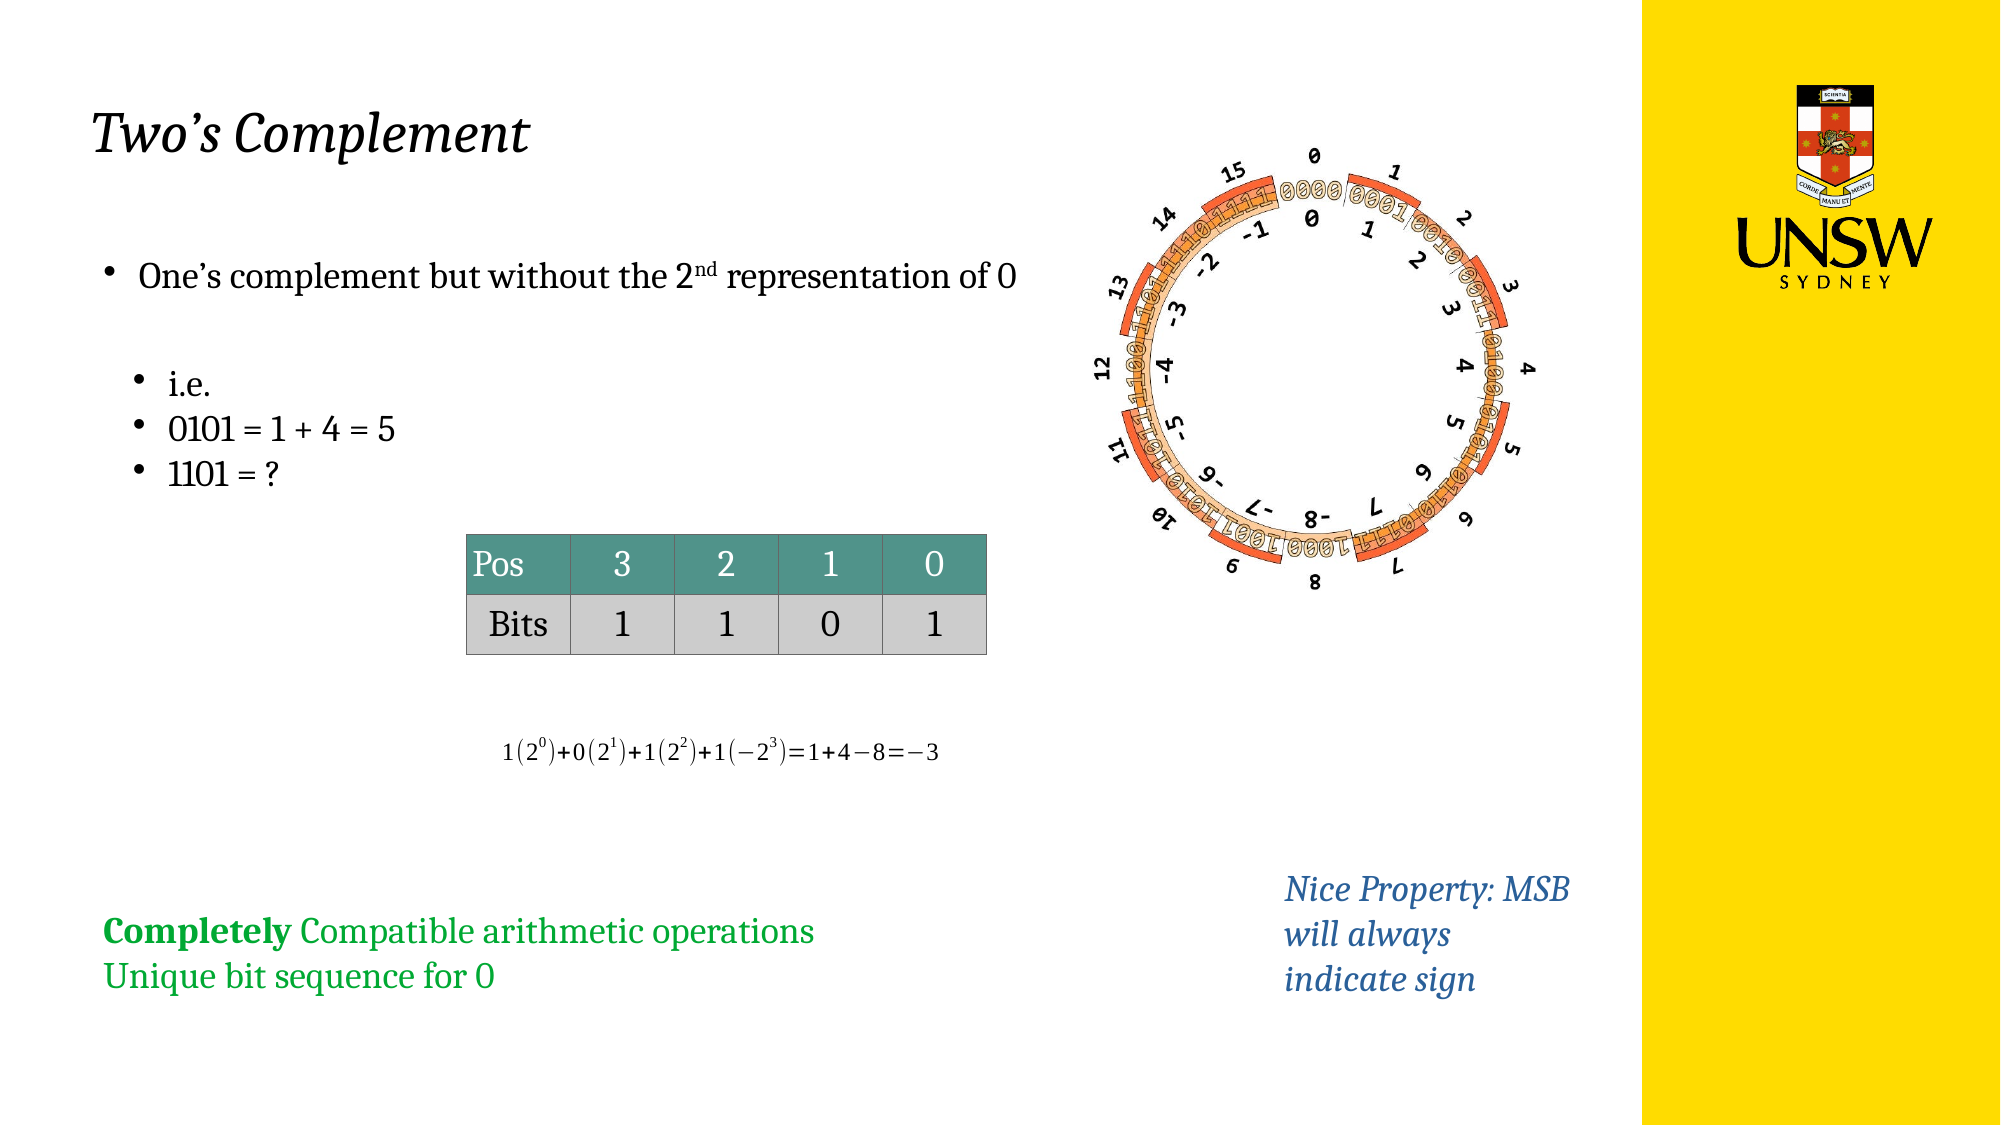

# Two’s Complement
One’s complement but without the 2nd representation of 0
i.e.
0101 = 1 + 4 = 5
1101 = ?
| Pos | 3 | 2 | 1 | 0 |
| --- | --- | --- | --- | --- |
| Bits | 1 | 1 | 0 | 1 |
Nice Property: MSB will always indicate sign
Completely Compatible arithmetic operations
Unique bit sequence for 0